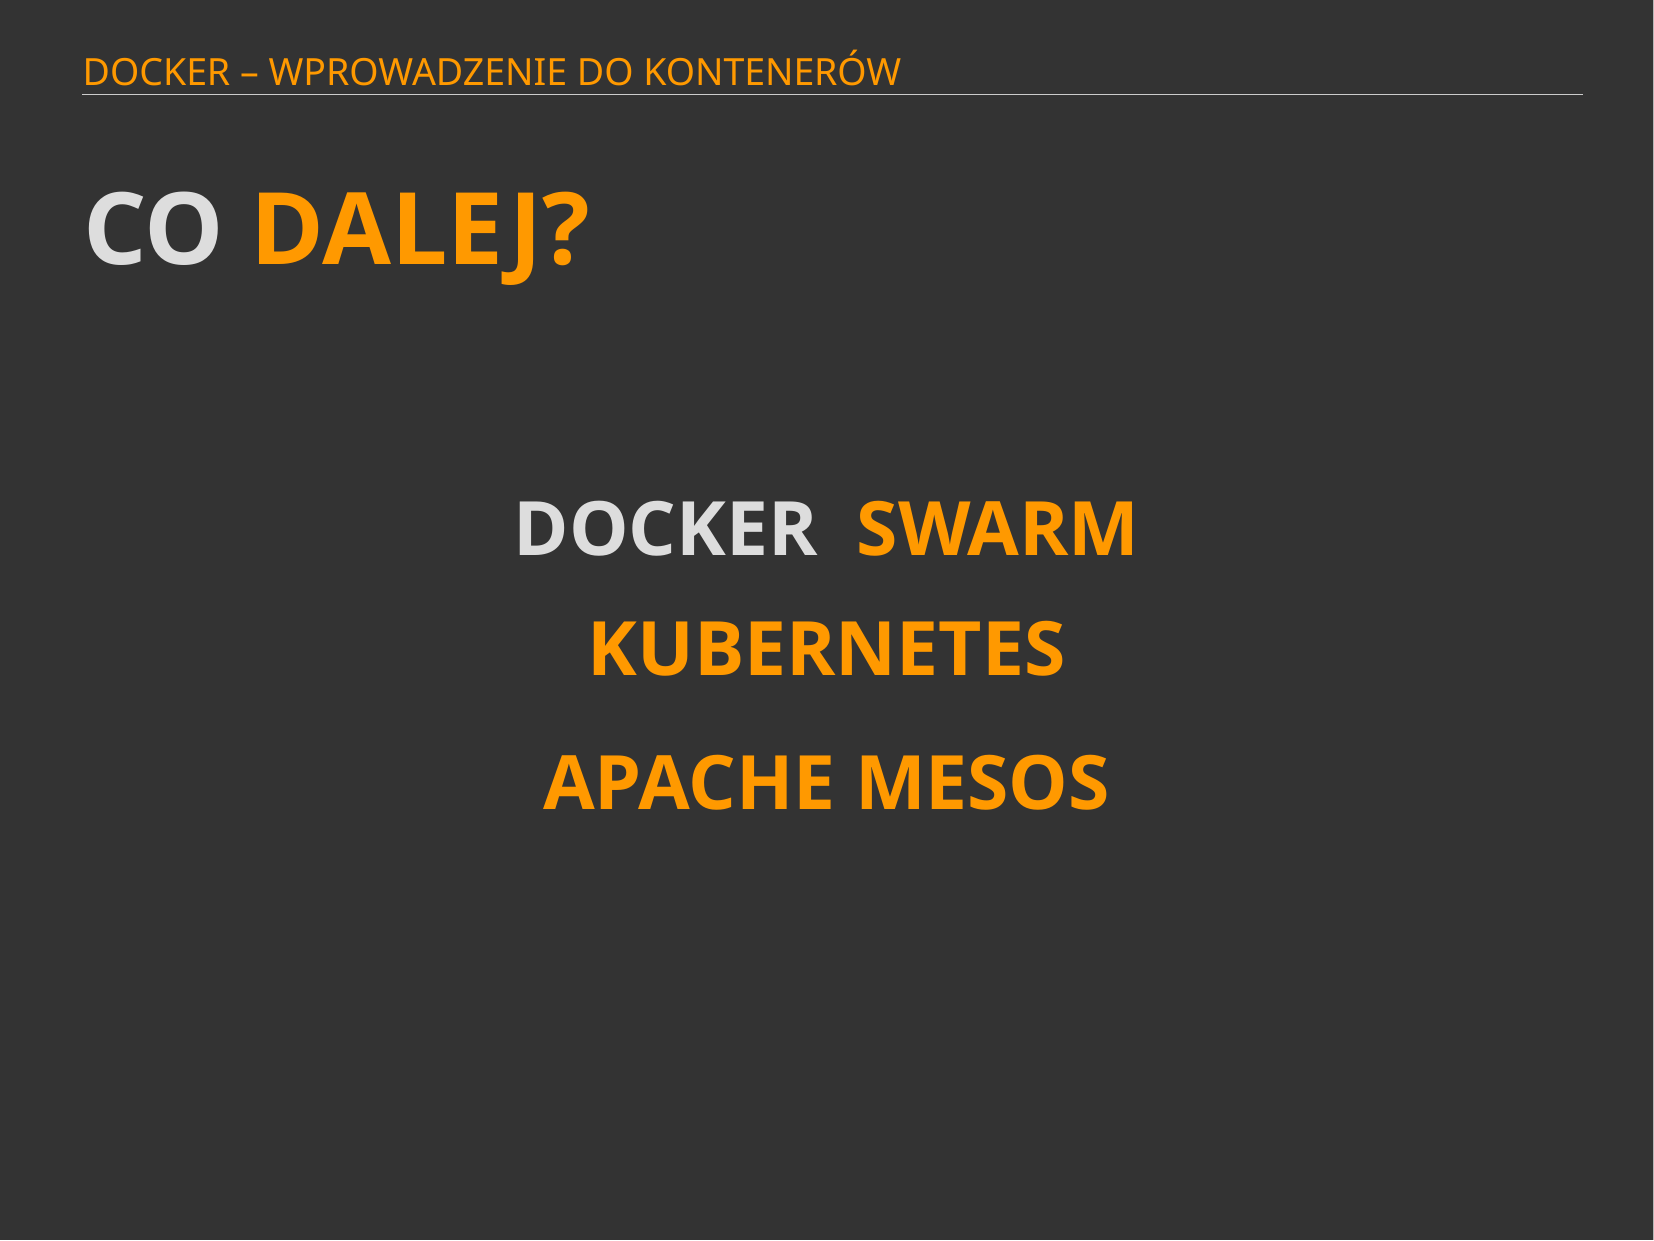

# DOCKER – WPROWADZENIE DO KONTENERÓW
CO DALEJ?
DOCKER SWARM
KUBERNETES
APACHE MESOS